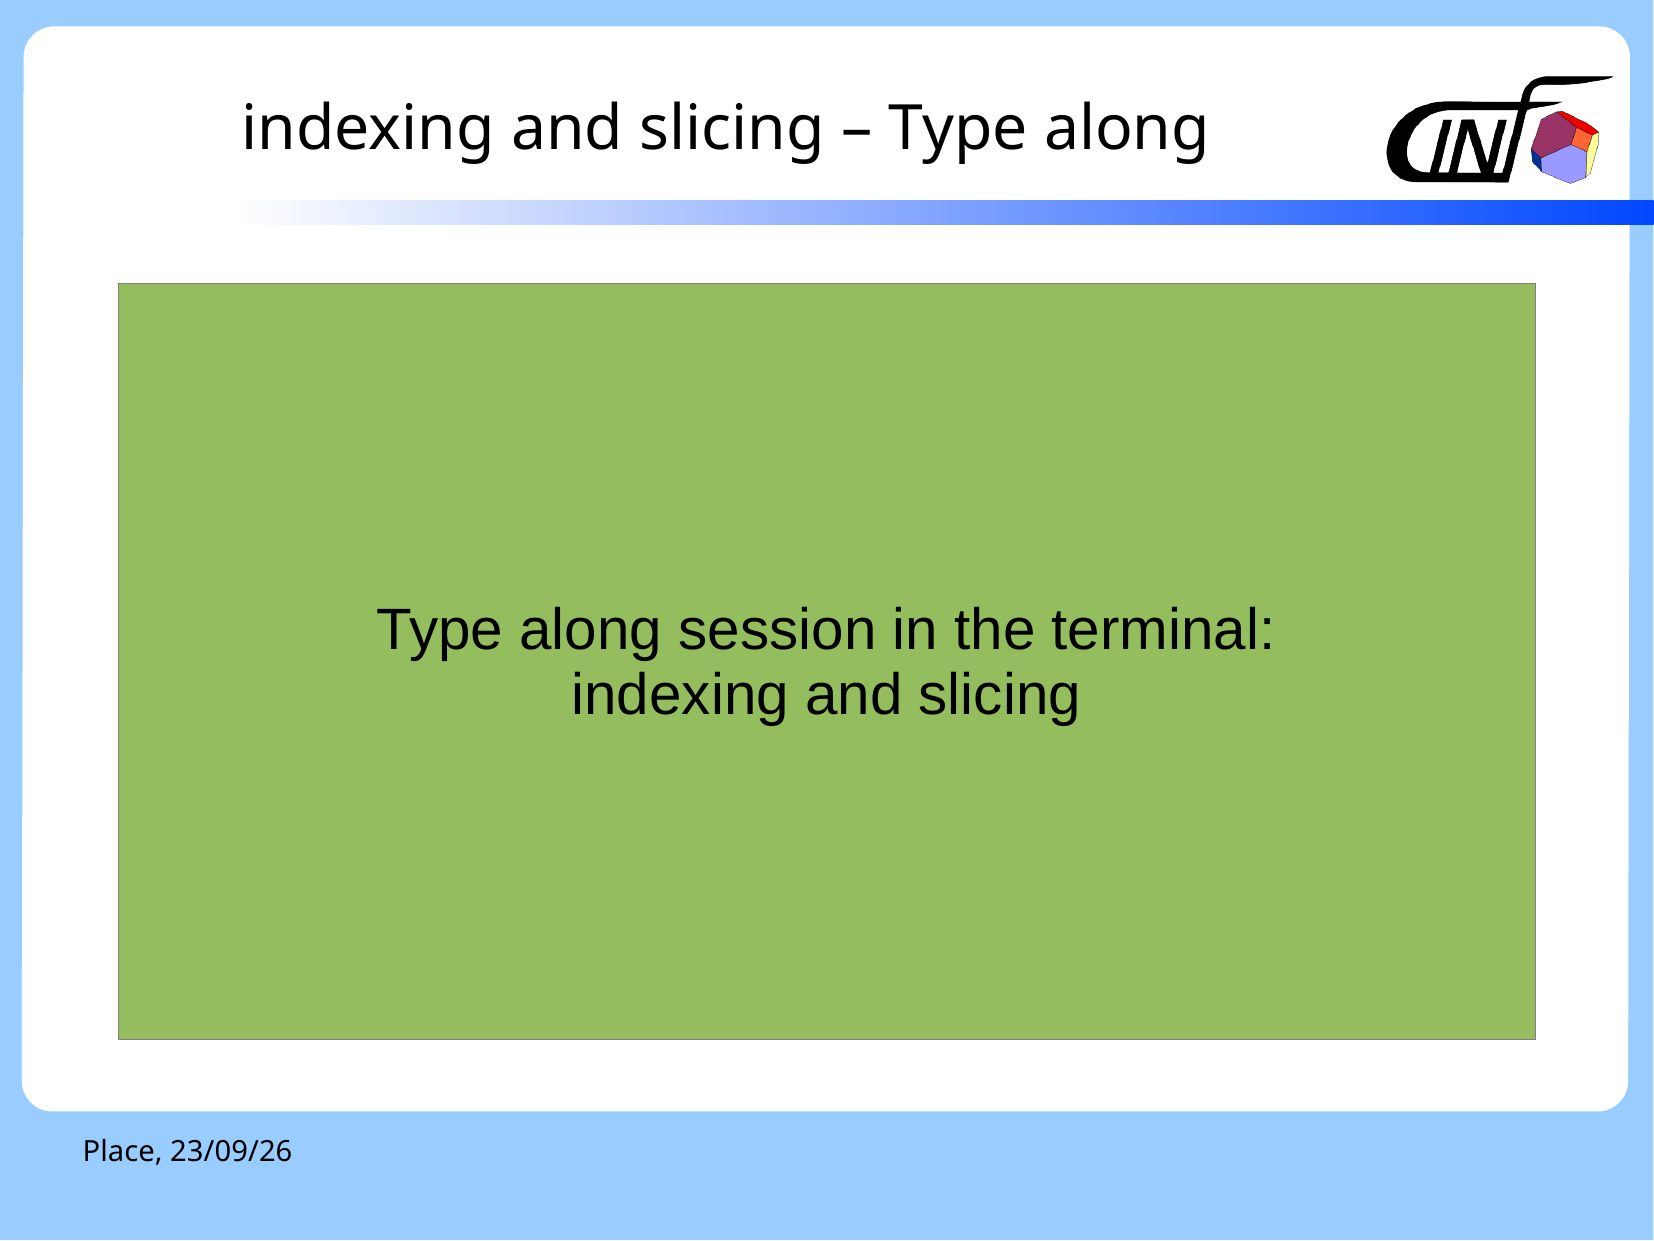

# indexing and slicing – Type along
Type along session in the terminal:
indexing and slicing